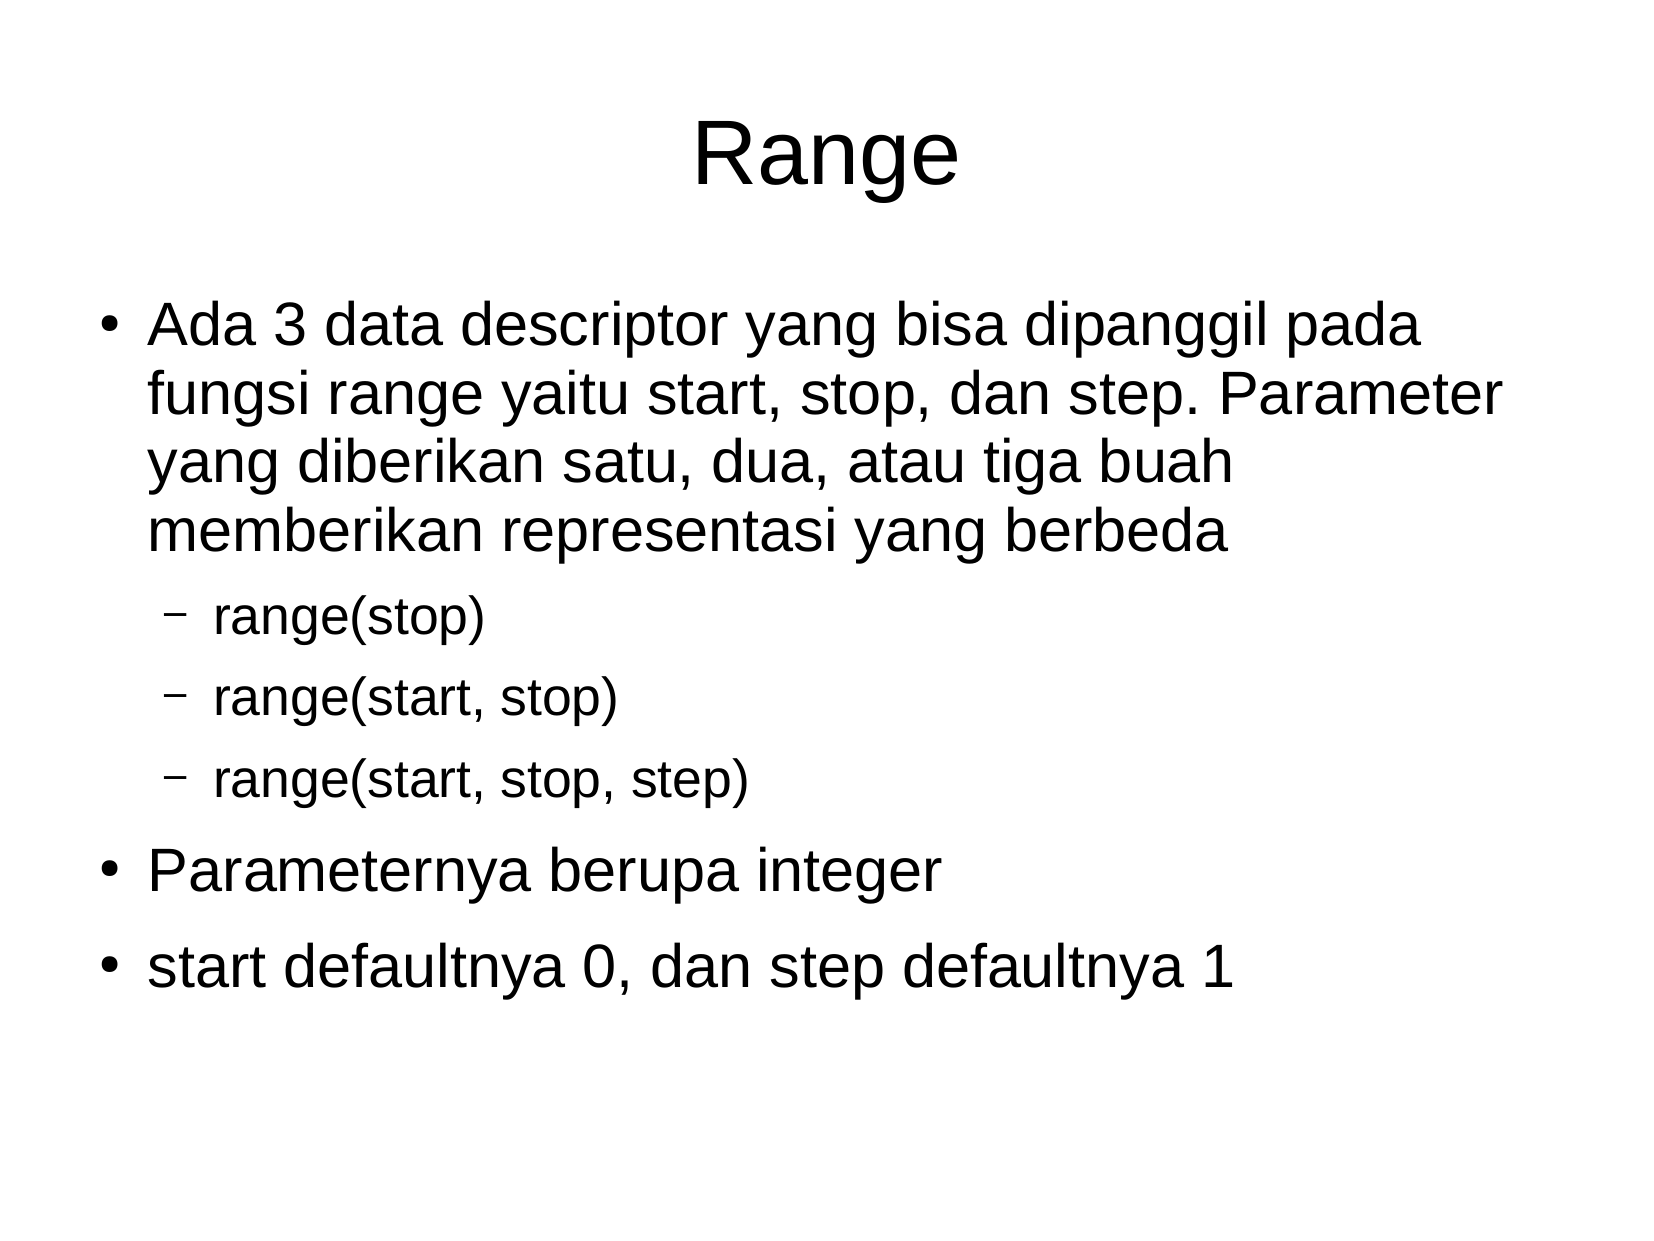

# Range
Ada 3 data descriptor yang bisa dipanggil pada fungsi range yaitu start, stop, dan step. Parameter yang diberikan satu, dua, atau tiga buah memberikan representasi yang berbeda
range(stop)
range(start, stop)
range(start, stop, step)
Parameternya berupa integer
start defaultnya 0, dan step defaultnya 1